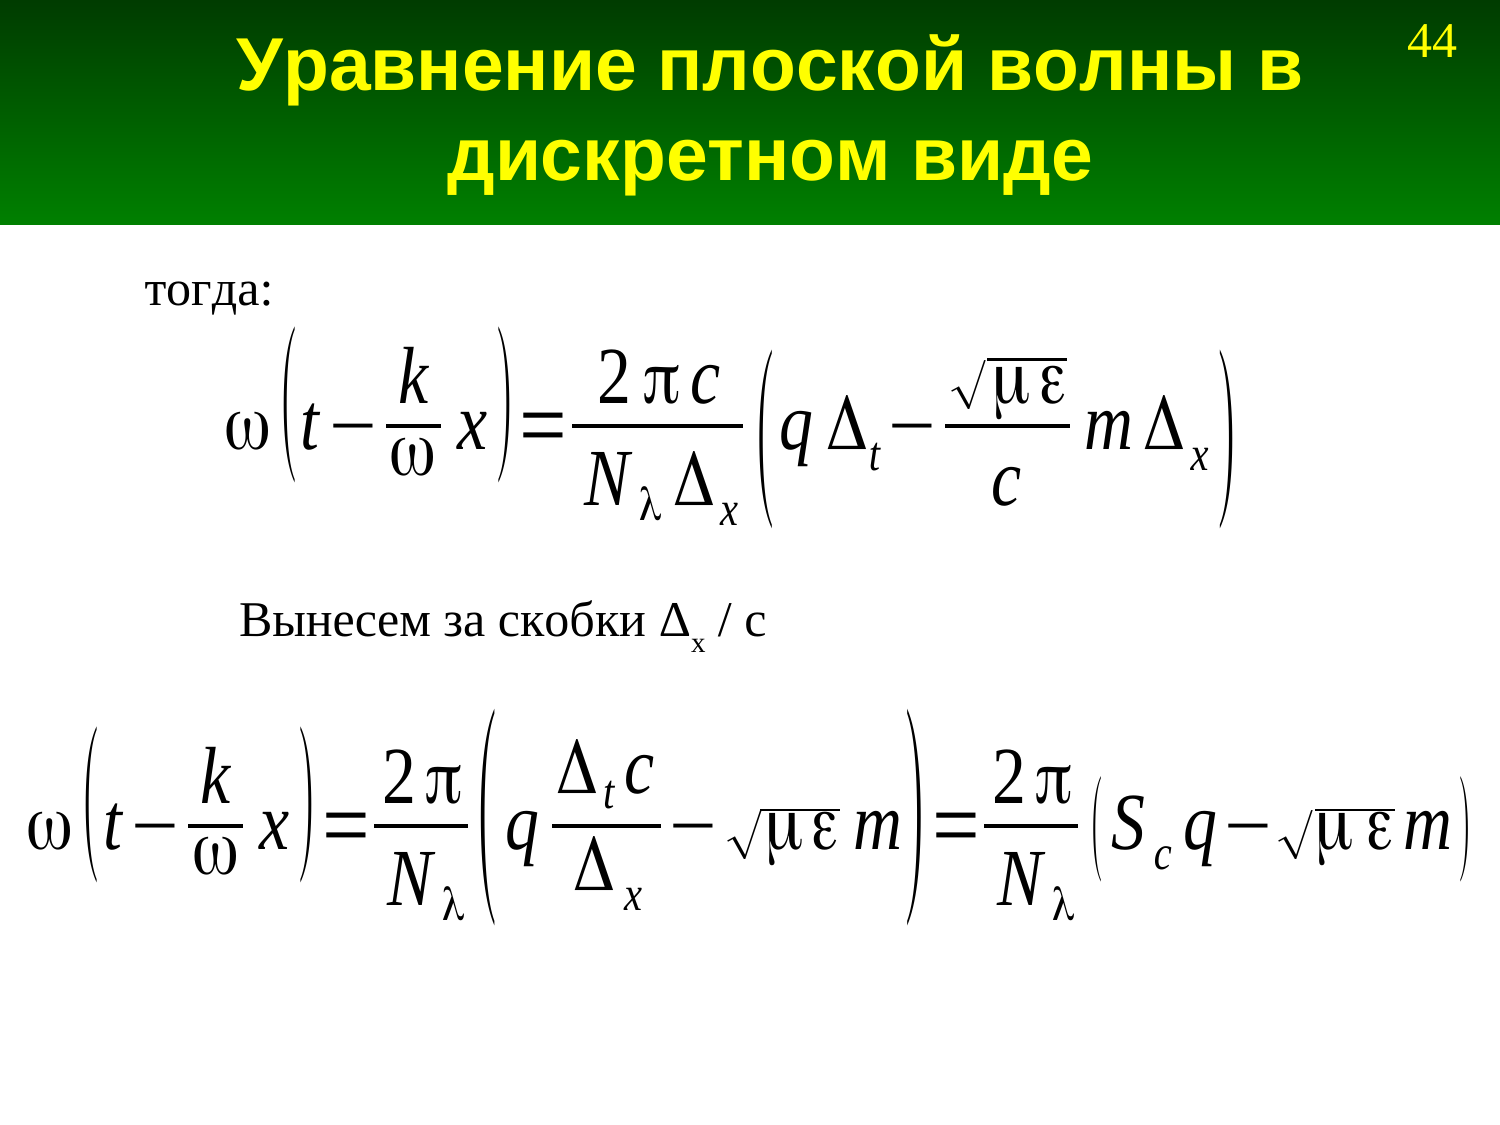

# Уравнение плоской волны в дискретном виде
тогда:
Вынесем за скобки Δx / c